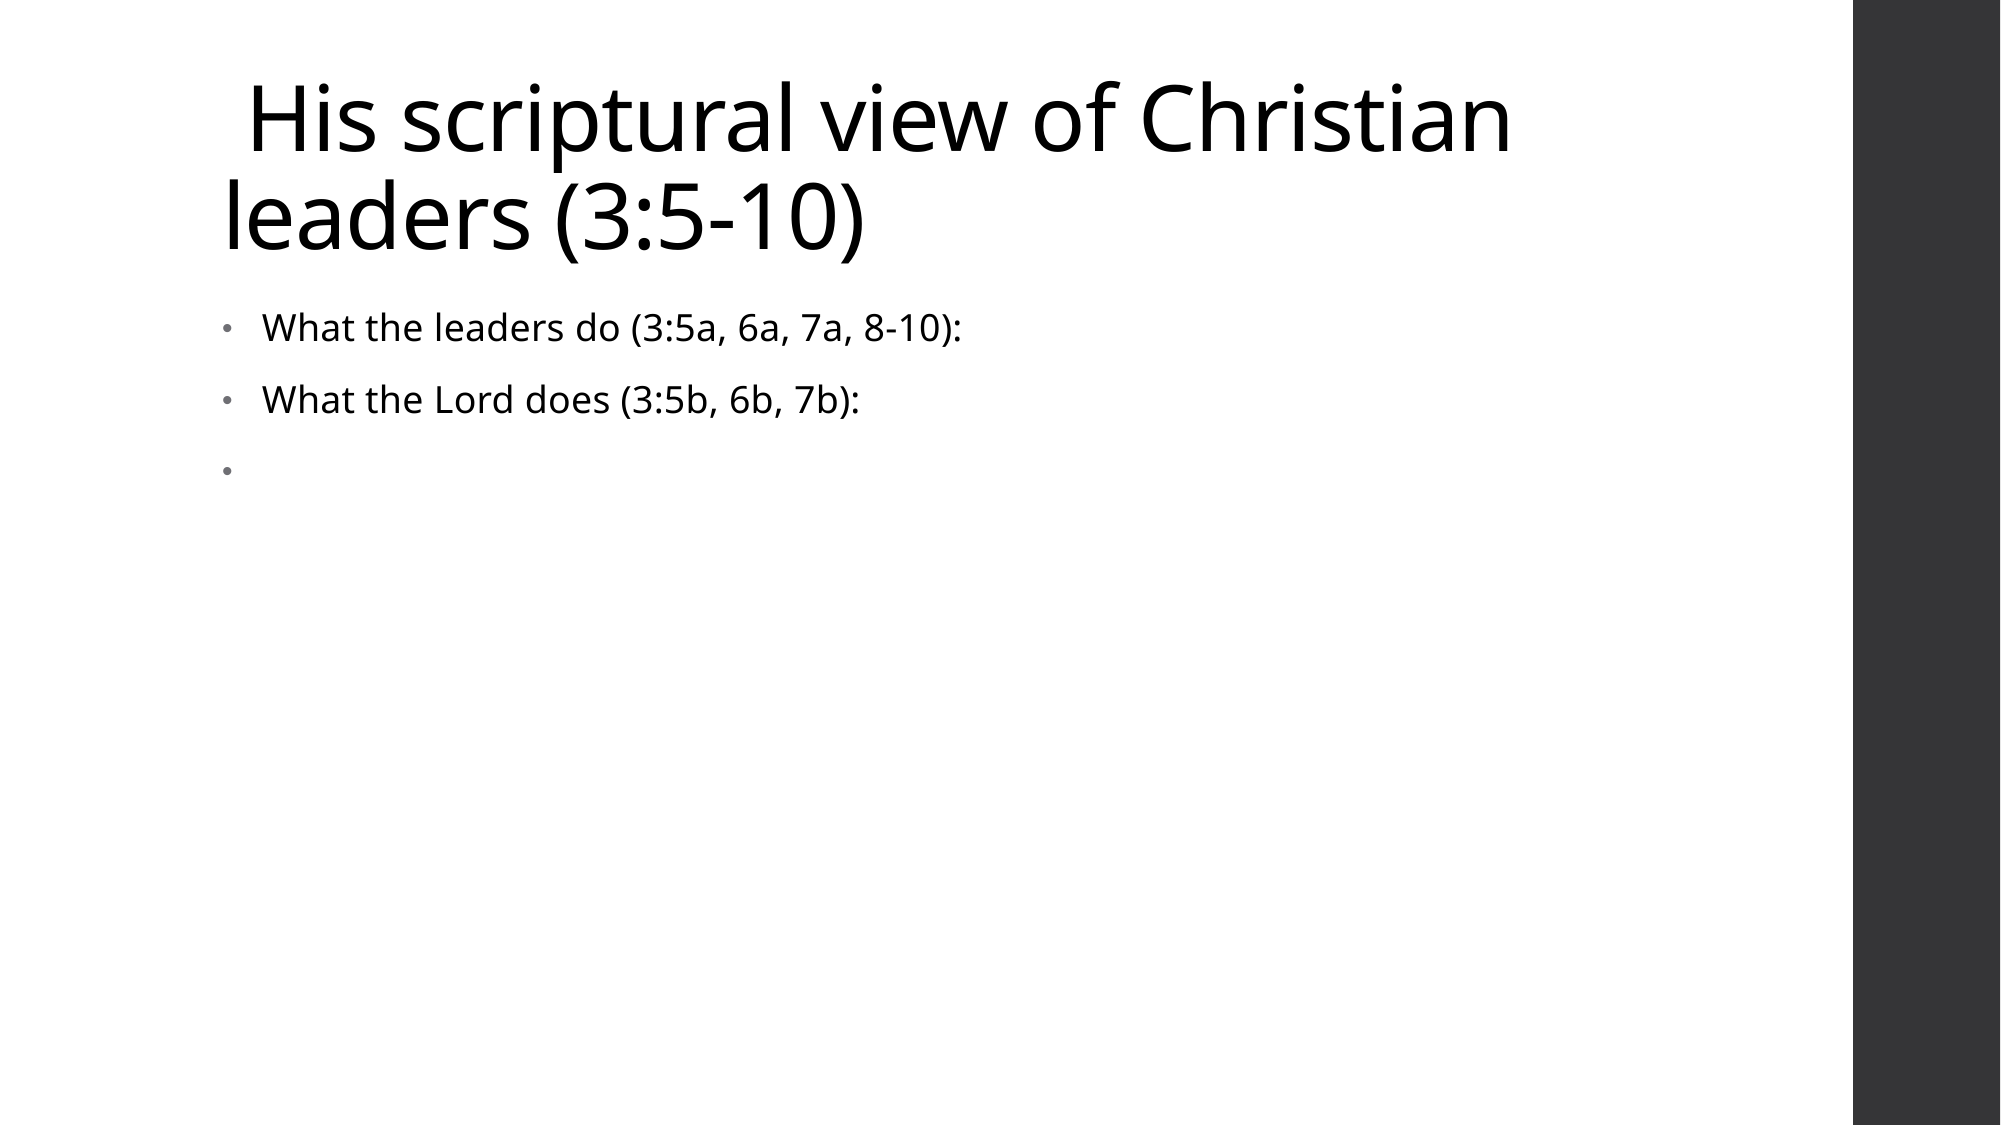

# His scriptural view of Christian leaders (3:5-10)
 What the leaders do (3:5a, 6a, 7a, 8-10):
 What the Lord does (3:5b, 6b, 7b):